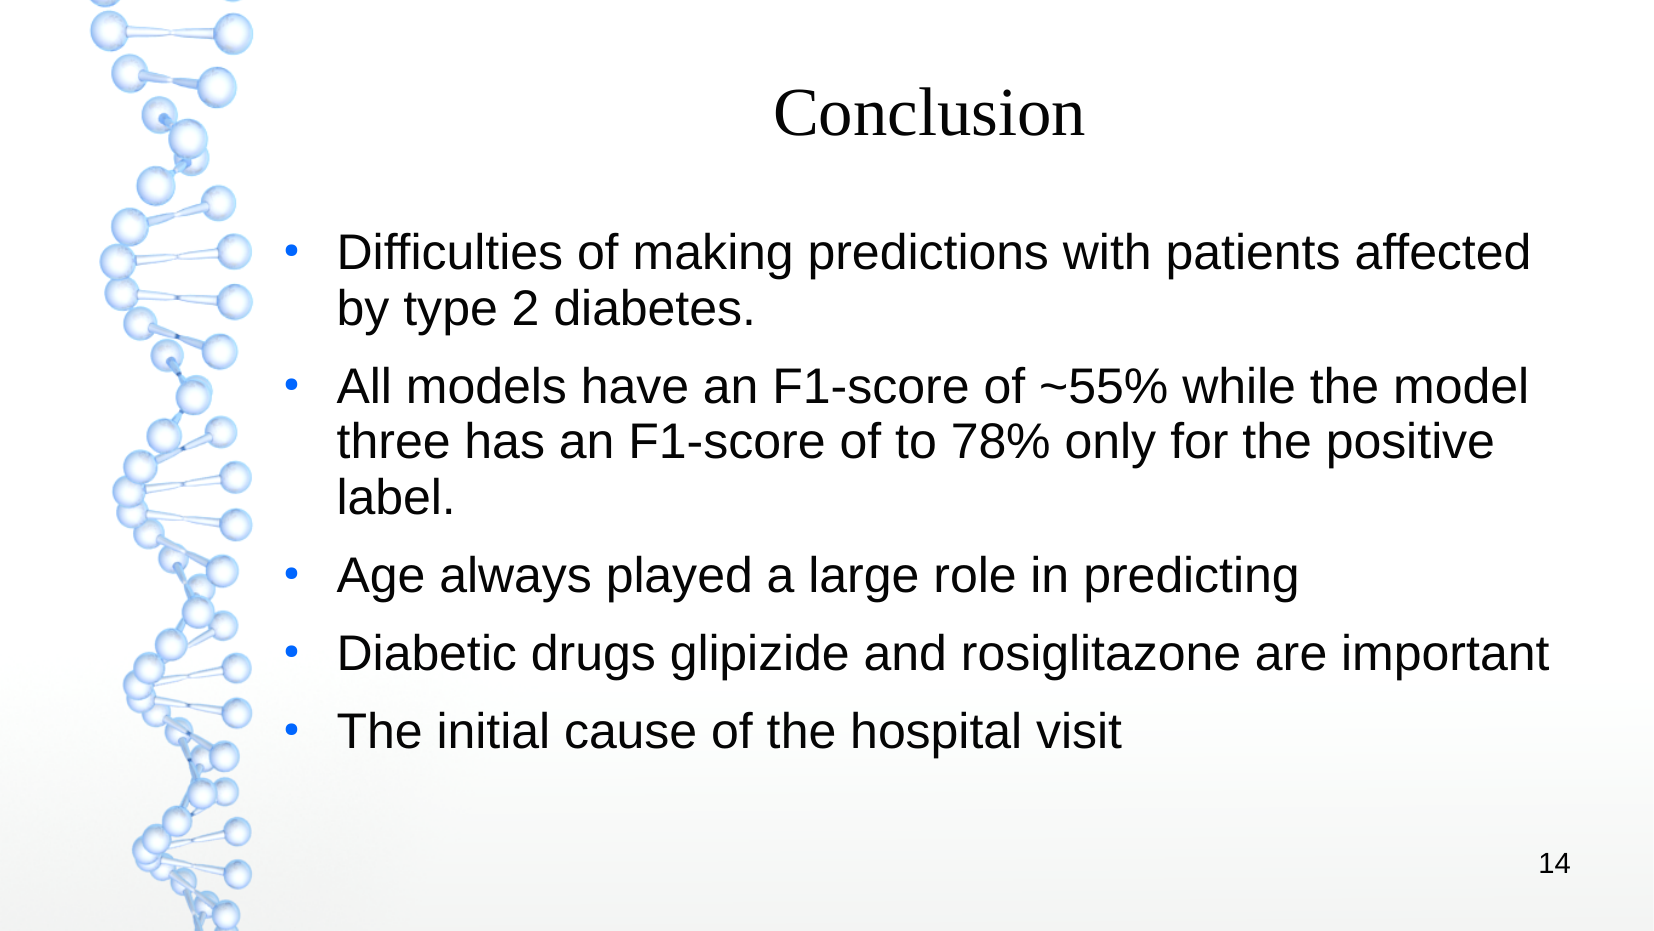

# Conclusion
Difficulties of making predictions with patients affected by type 2 diabetes.
All models have an F1-score of ~55% while the model three has an F1-score of to 78% only for the positive label.
Age always played a large role in predicting
Diabetic drugs glipizide and rosiglitazone are important
The initial cause of the hospital visit
14